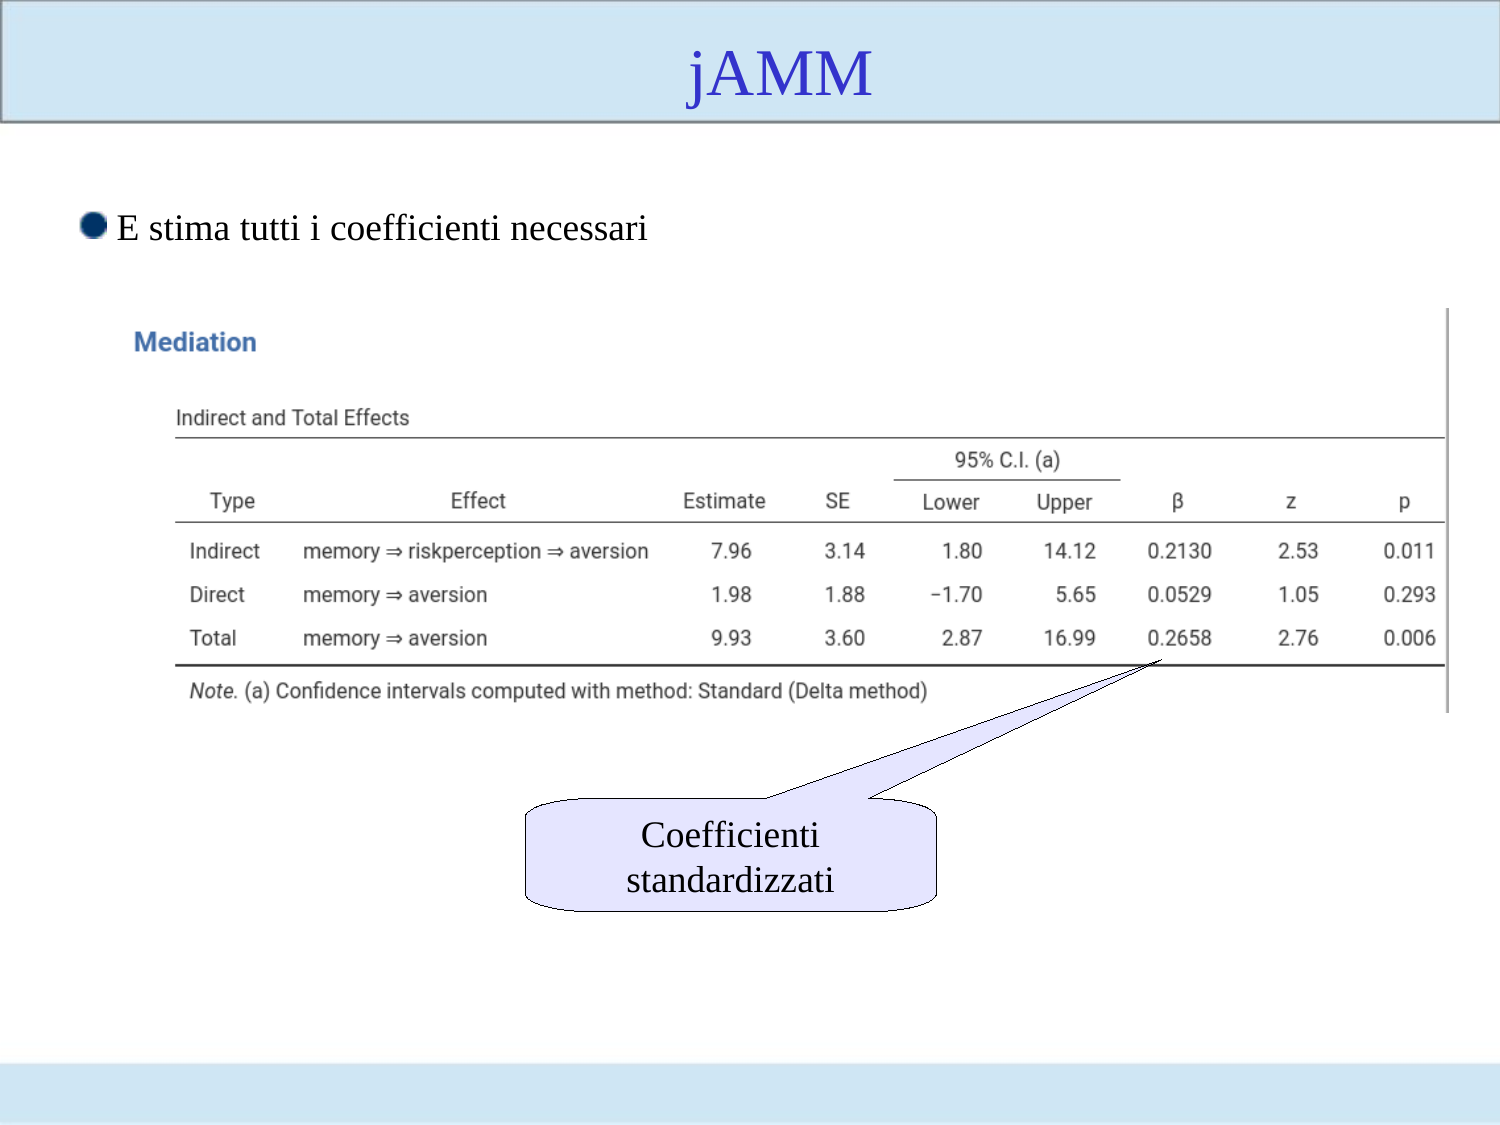

# jAMM
 E stima tutti i coefficienti necessari
Coefficienti standardizzati